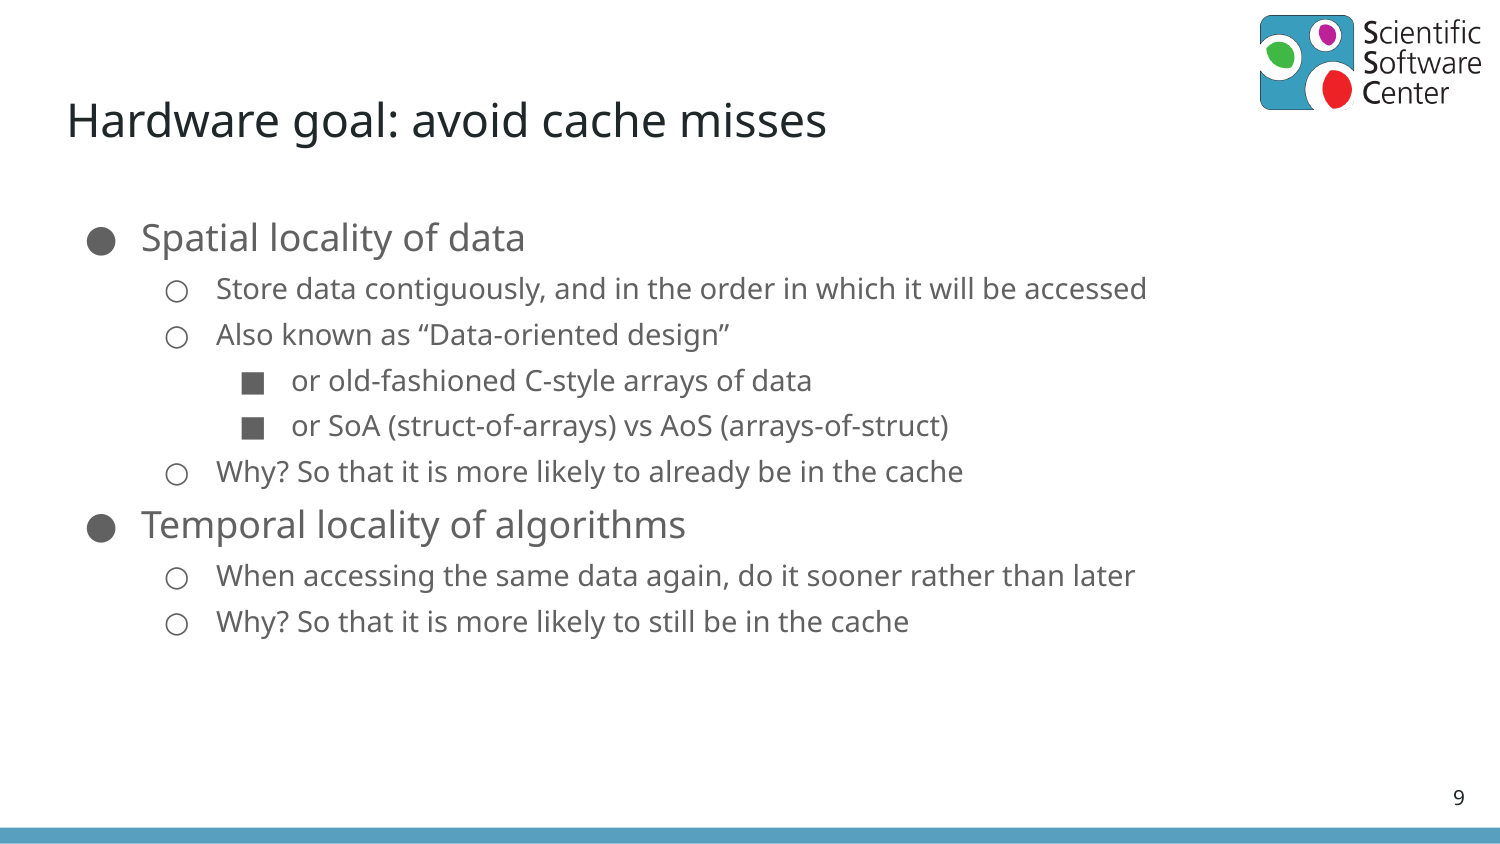

# Hardware goal: avoid cache misses
Spatial locality of data
Store data contiguously, and in the order in which it will be accessed
Also known as “Data-oriented design”
or old-fashioned C-style arrays of data
or SoA (struct-of-arrays) vs AoS (arrays-of-struct)
Why? So that it is more likely to already be in the cache
Temporal locality of algorithms
When accessing the same data again, do it sooner rather than later
Why? So that it is more likely to still be in the cache